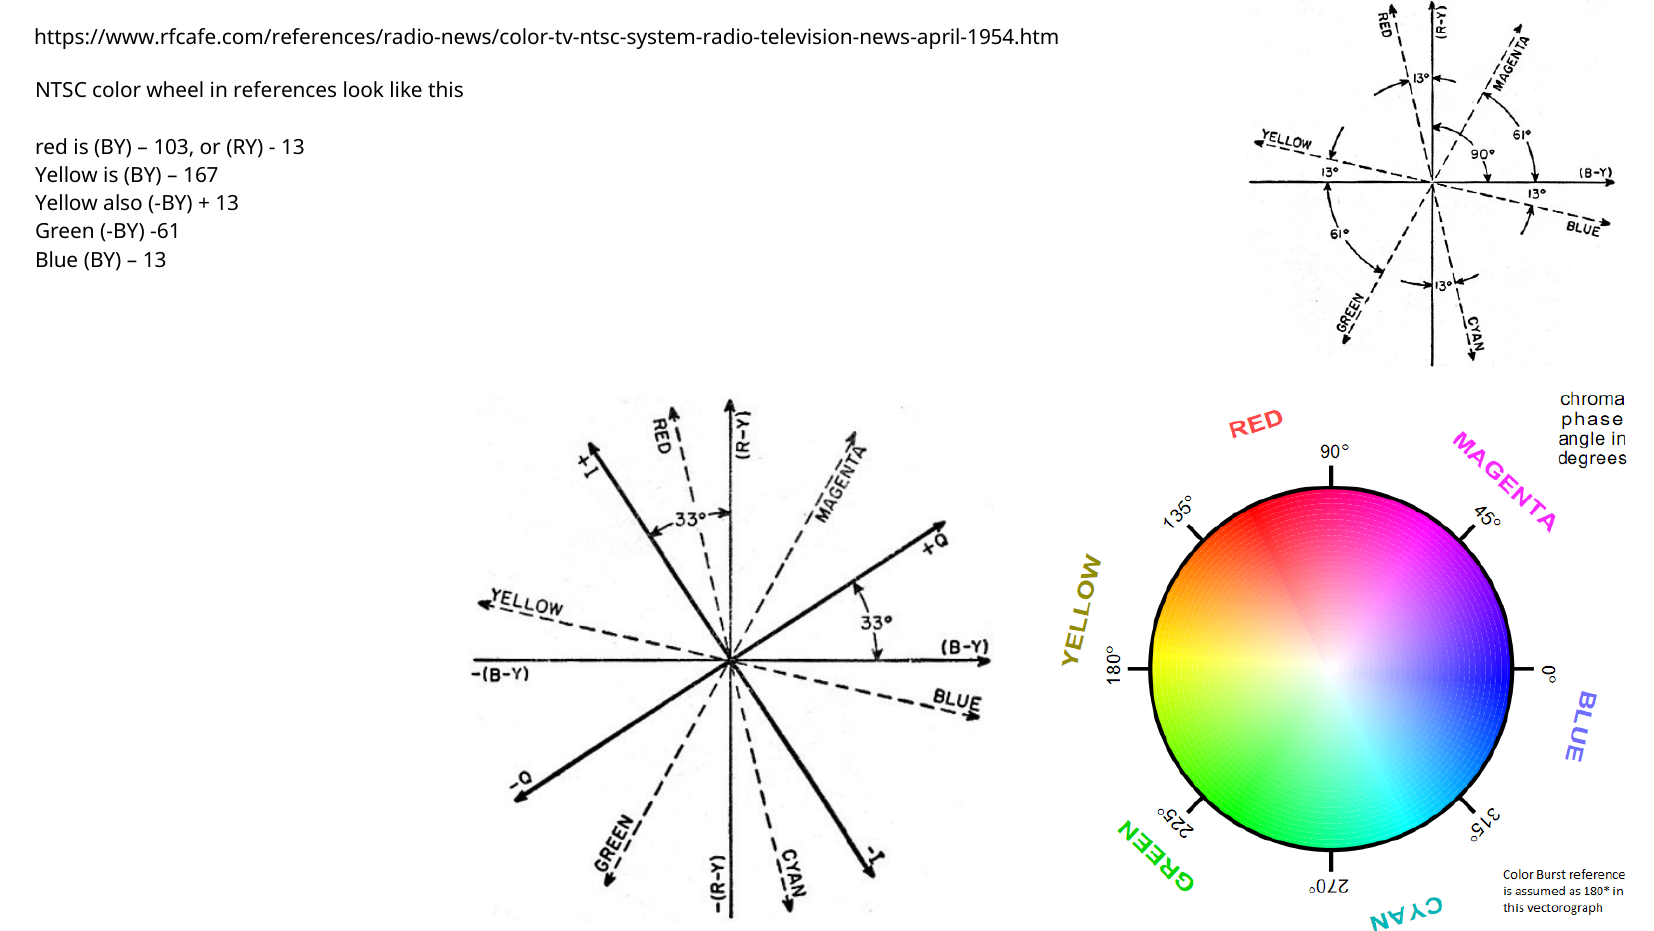

https://www.rfcafe.com/references/radio-news/color-tv-ntsc-system-radio-television-news-april-1954.htm
NTSC color wheel in references look like this
red is (BY) – 103, or (RY) - 13
Yellow is (BY) – 167
Yellow also (-BY) + 13
Green (-BY) -61
Blue (BY) – 13